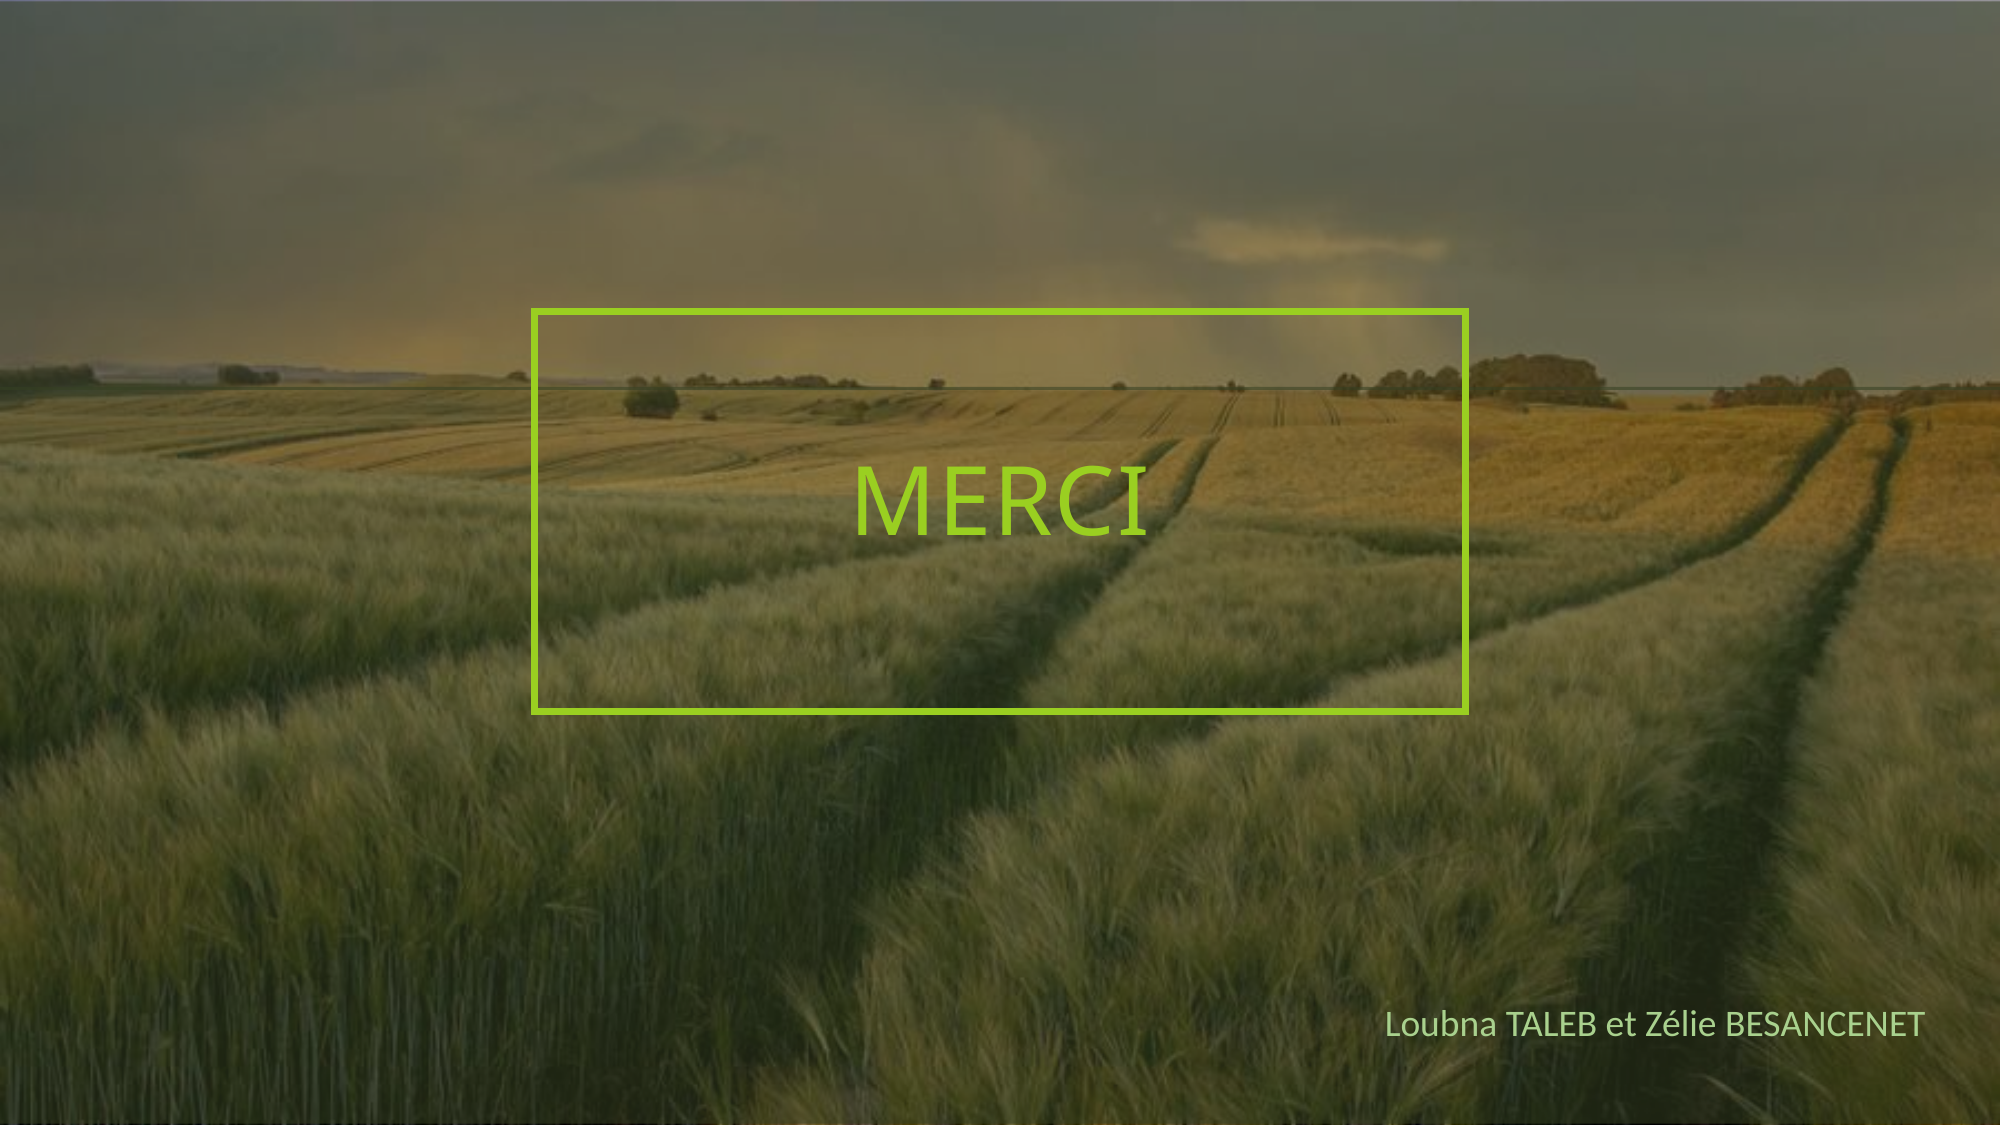

# Merci
Loubna TALEB et Zélie BESANCENET